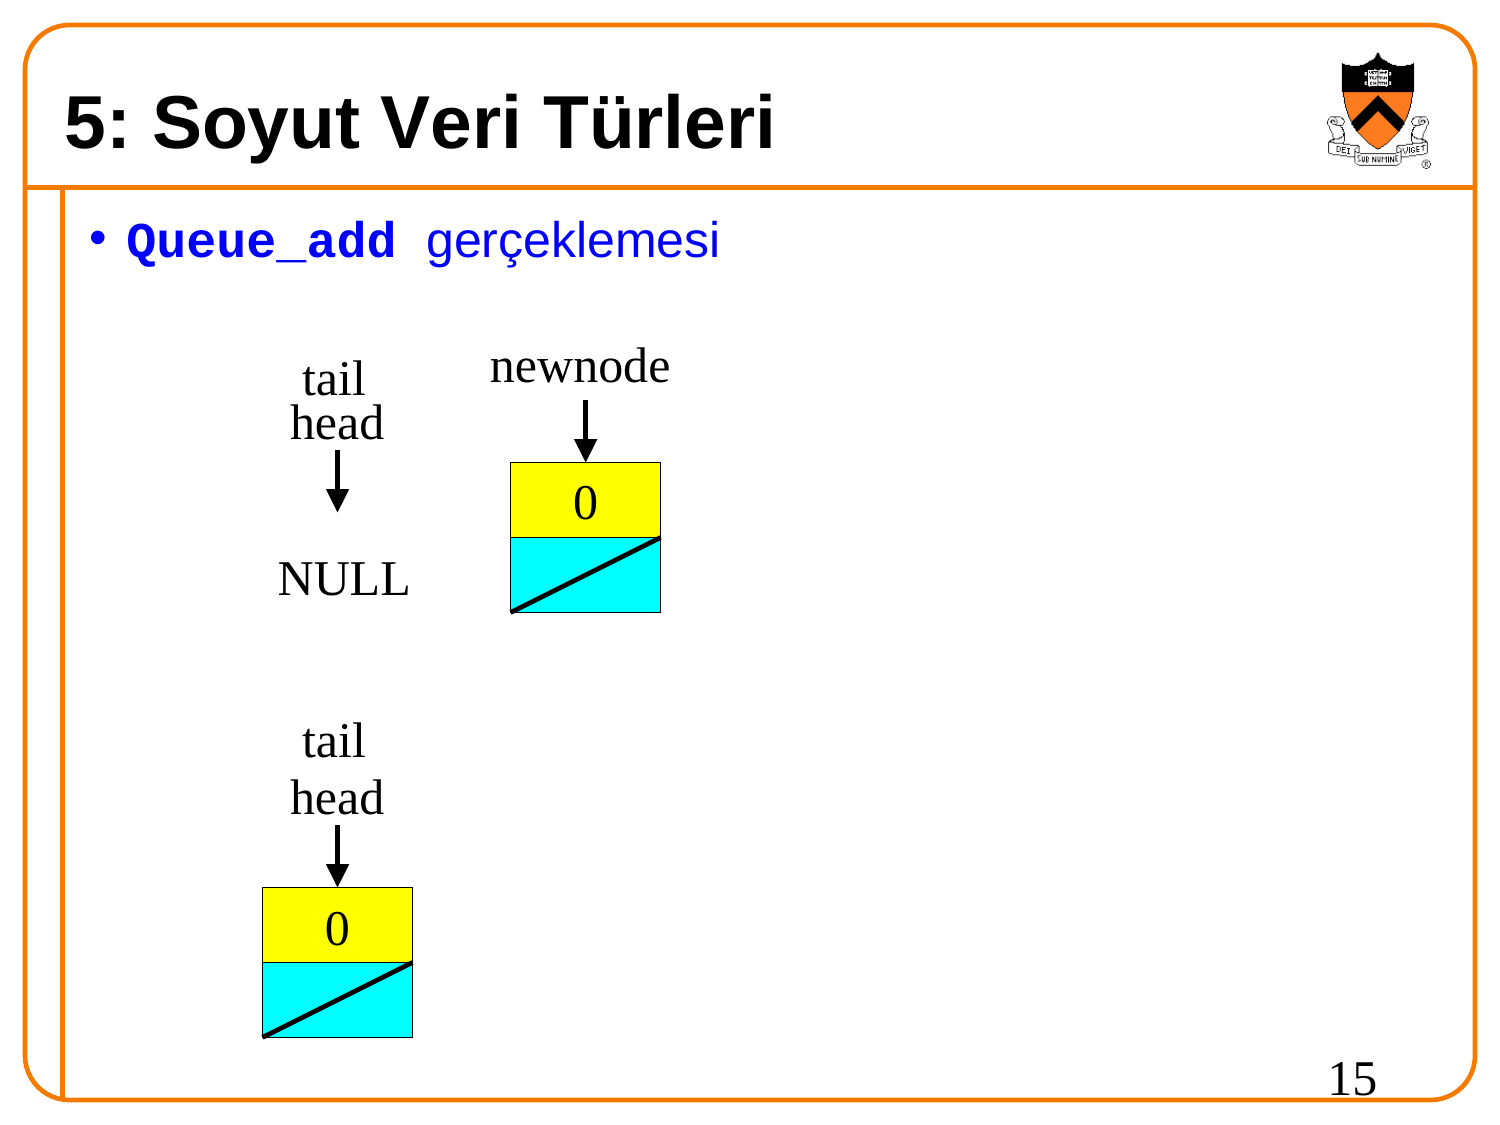

5: Soyut Veri Türleri
# Queue_add gerçeklemesi
newnode
tail
head
0
NULL
tail
head
0
15